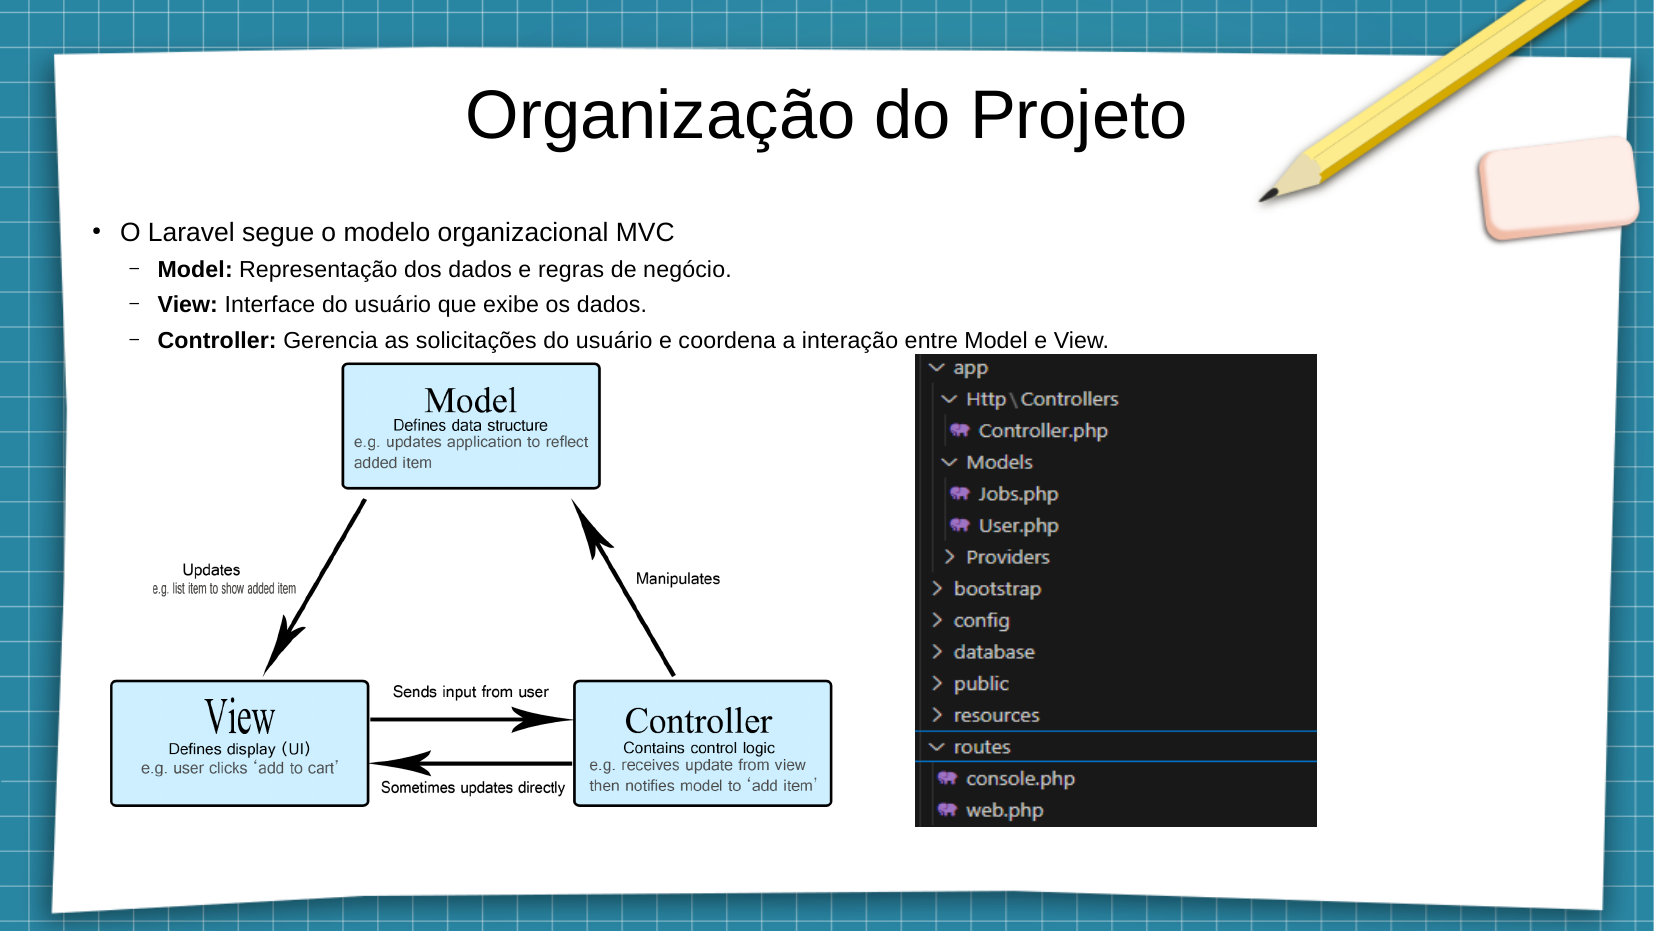

# Organização do Projeto
O Laravel segue o modelo organizacional MVC
Model: Representação dos dados e regras de negócio.
View: Interface do usuário que exibe os dados.
Controller: Gerencia as solicitações do usuário e coordena a interação entre Model e View.